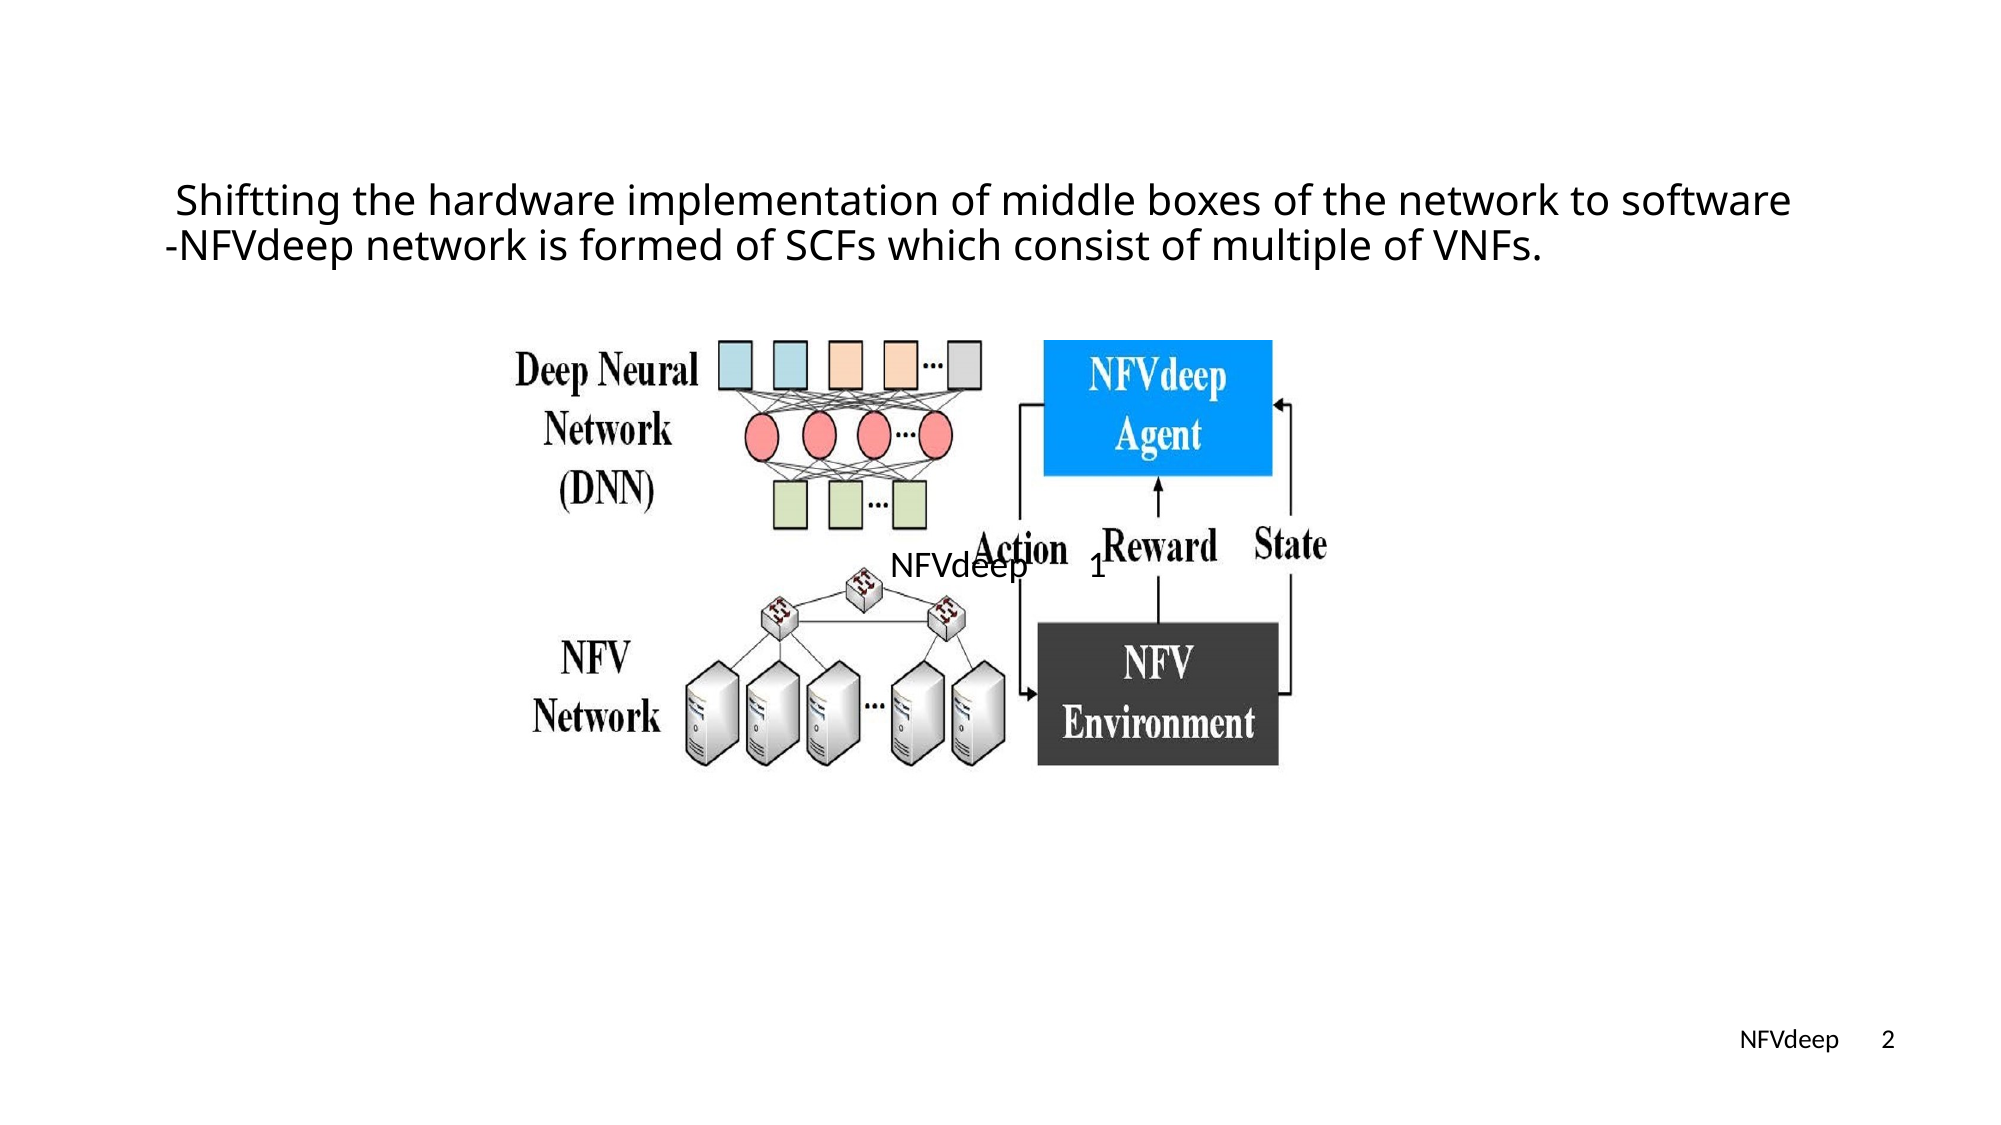

# Shiftting the hardware implementation of middle boxes of the network to software -NFVdeep network is formed of SCFs which consist of multiple of VNFs.
NFVdeep 1
 NFVdeep 2